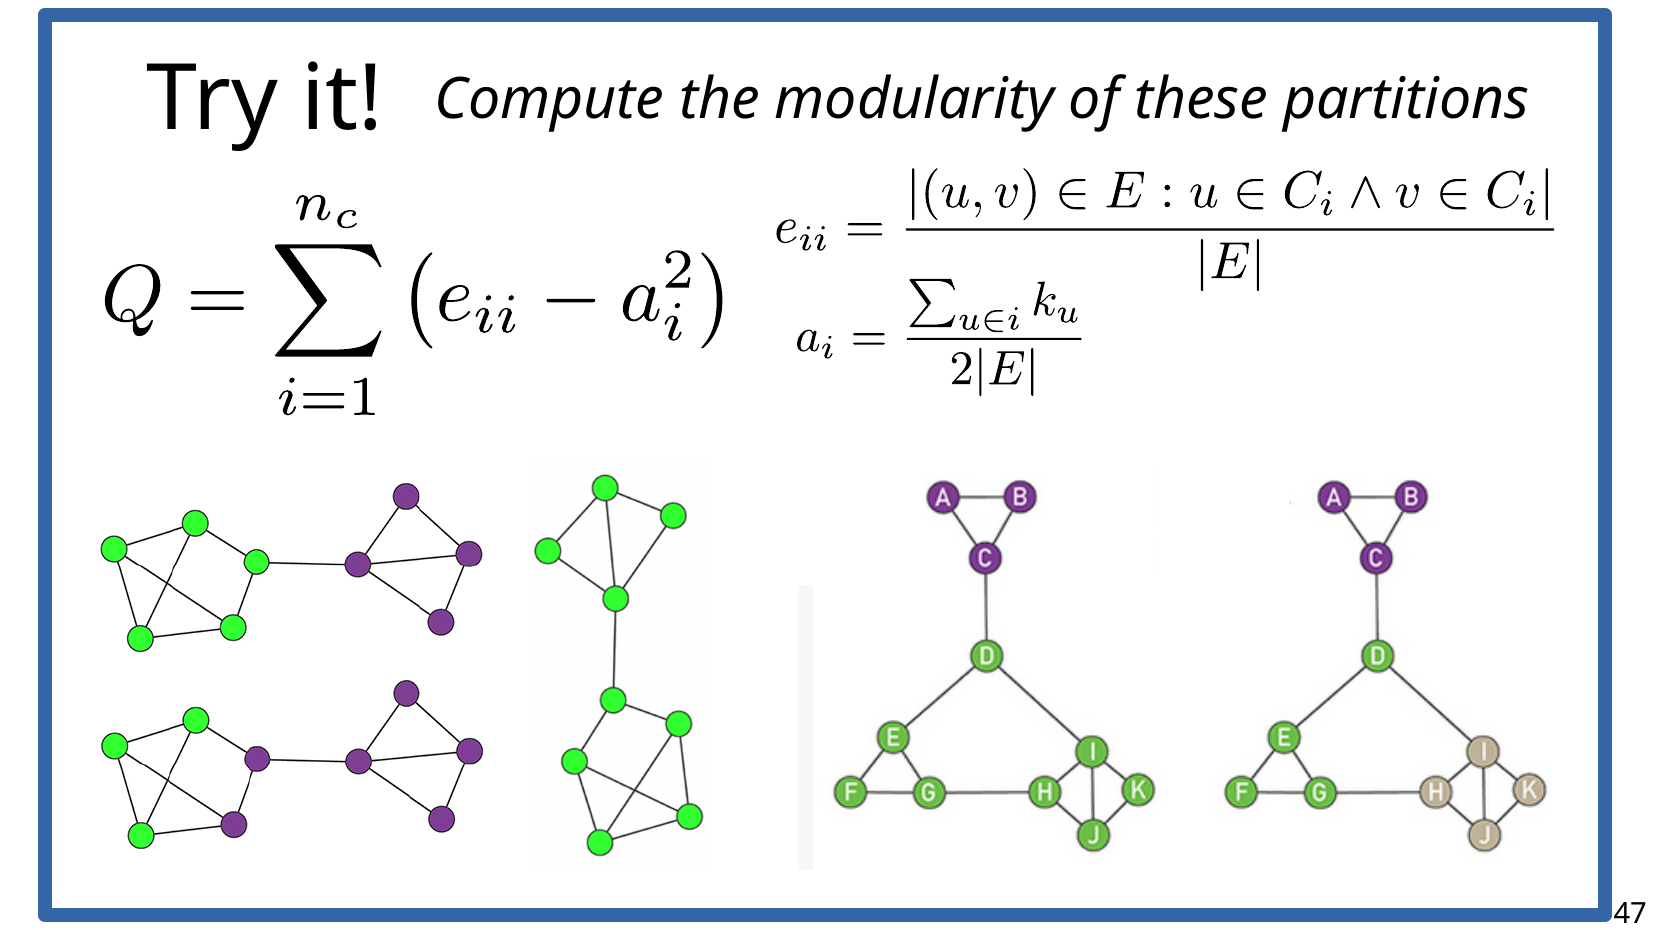

# Try it!
Compute the modularity of these partitions
47